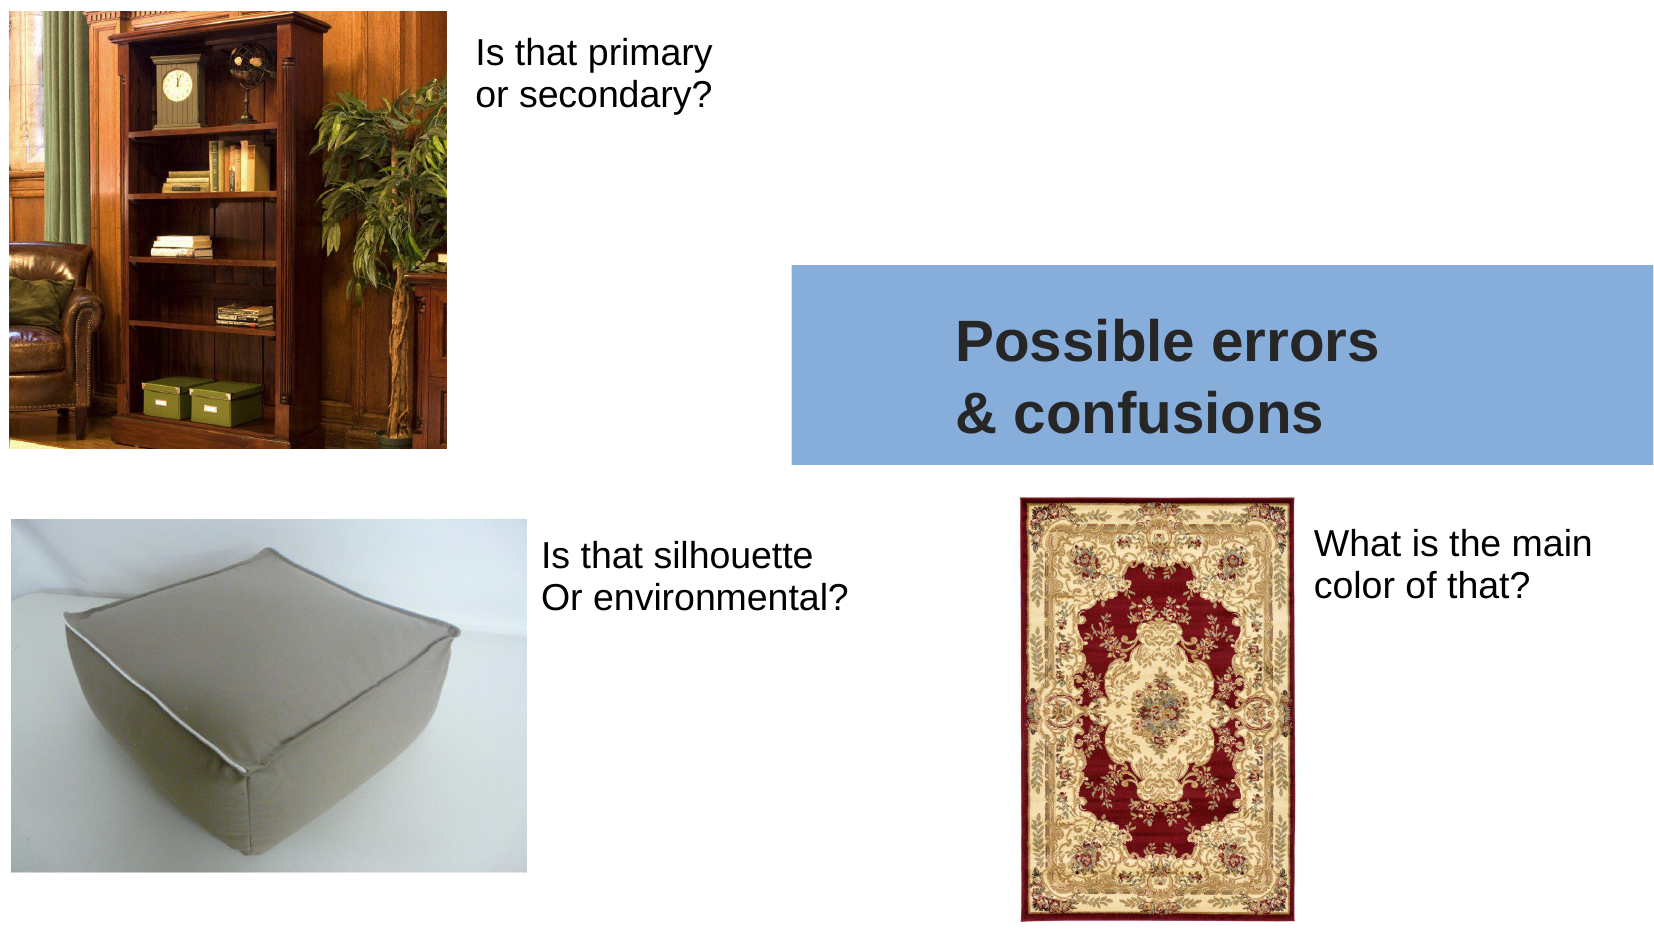

Is that primary
or secondary?
Possible errors
& confusions
What is the main
color of that?
Is that silhouette
Or environmental?